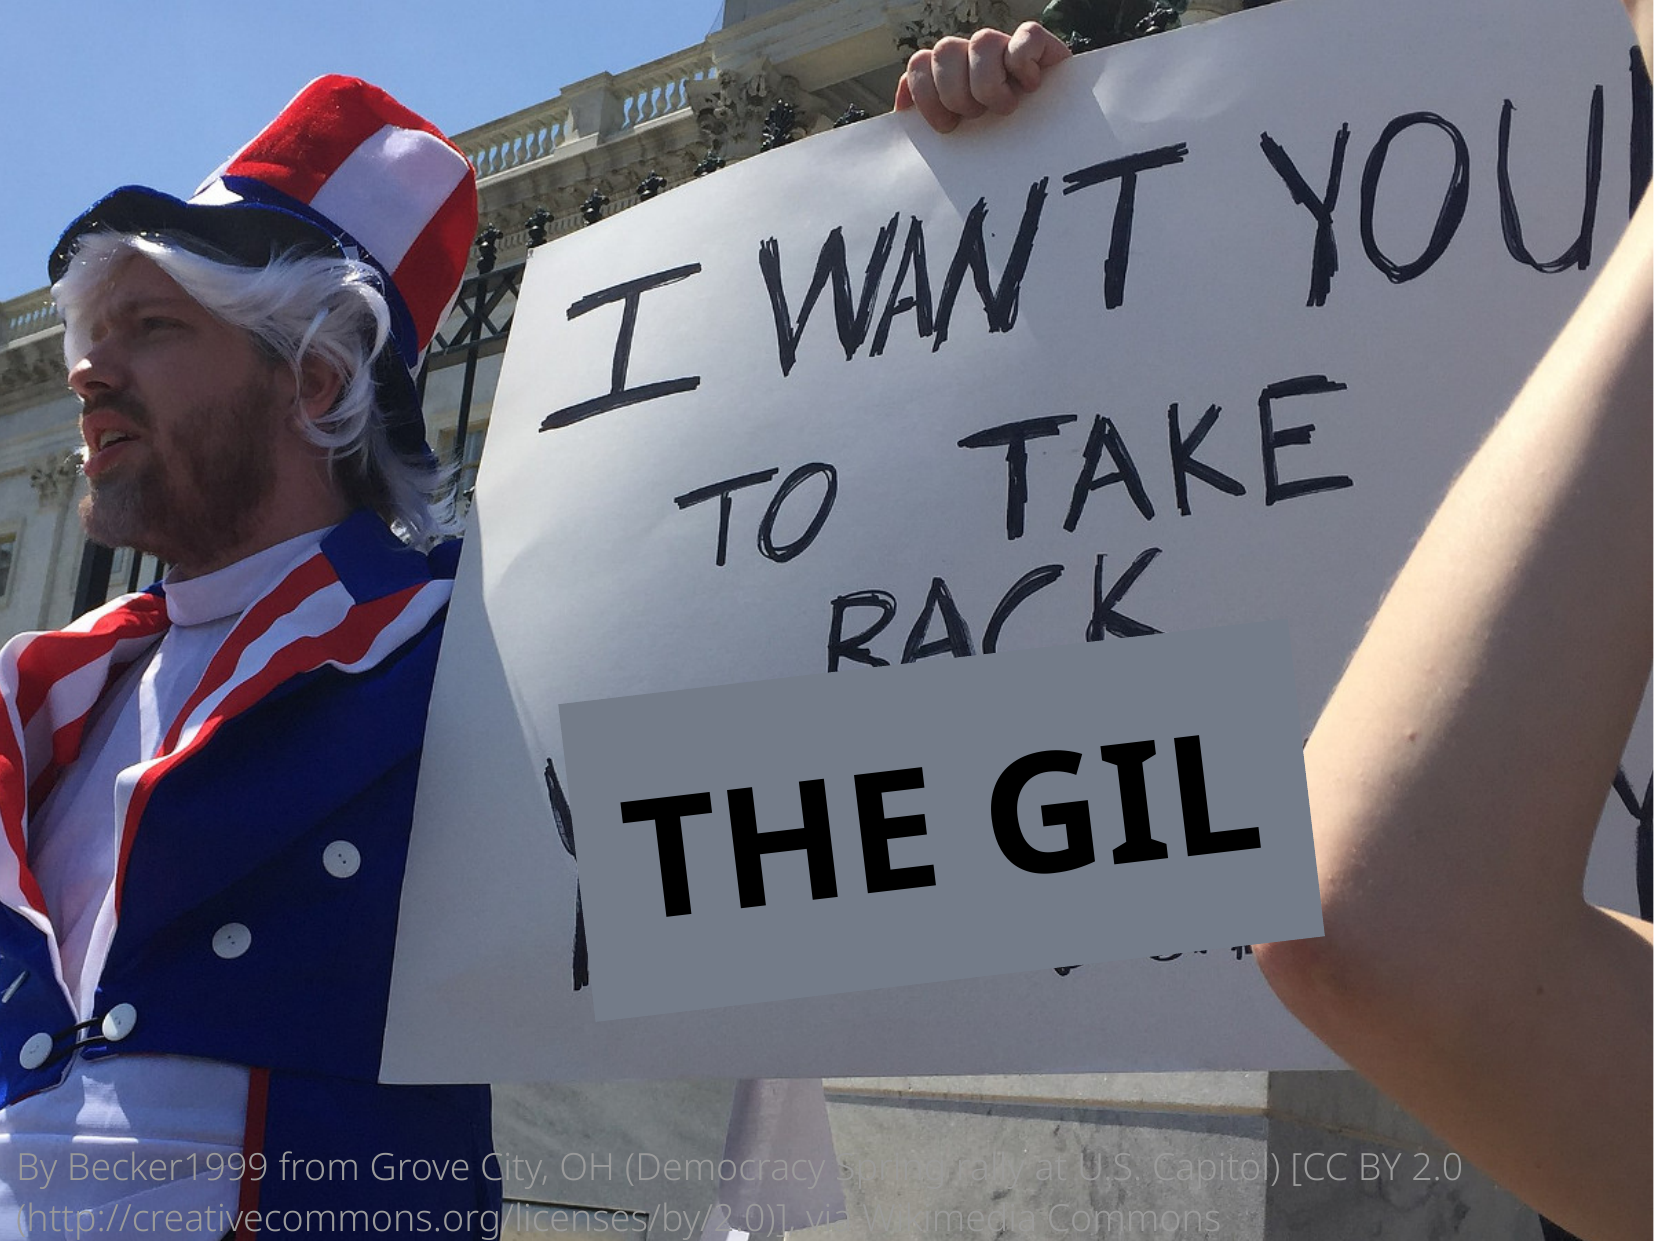

THE GIL
By Becker1999 from Grove City, OH (Democracy Spring rally at U.S. Capitol) [CC BY 2.0 (http://creativecommons.org/licenses/by/2.0)], via Wikimedia Commons